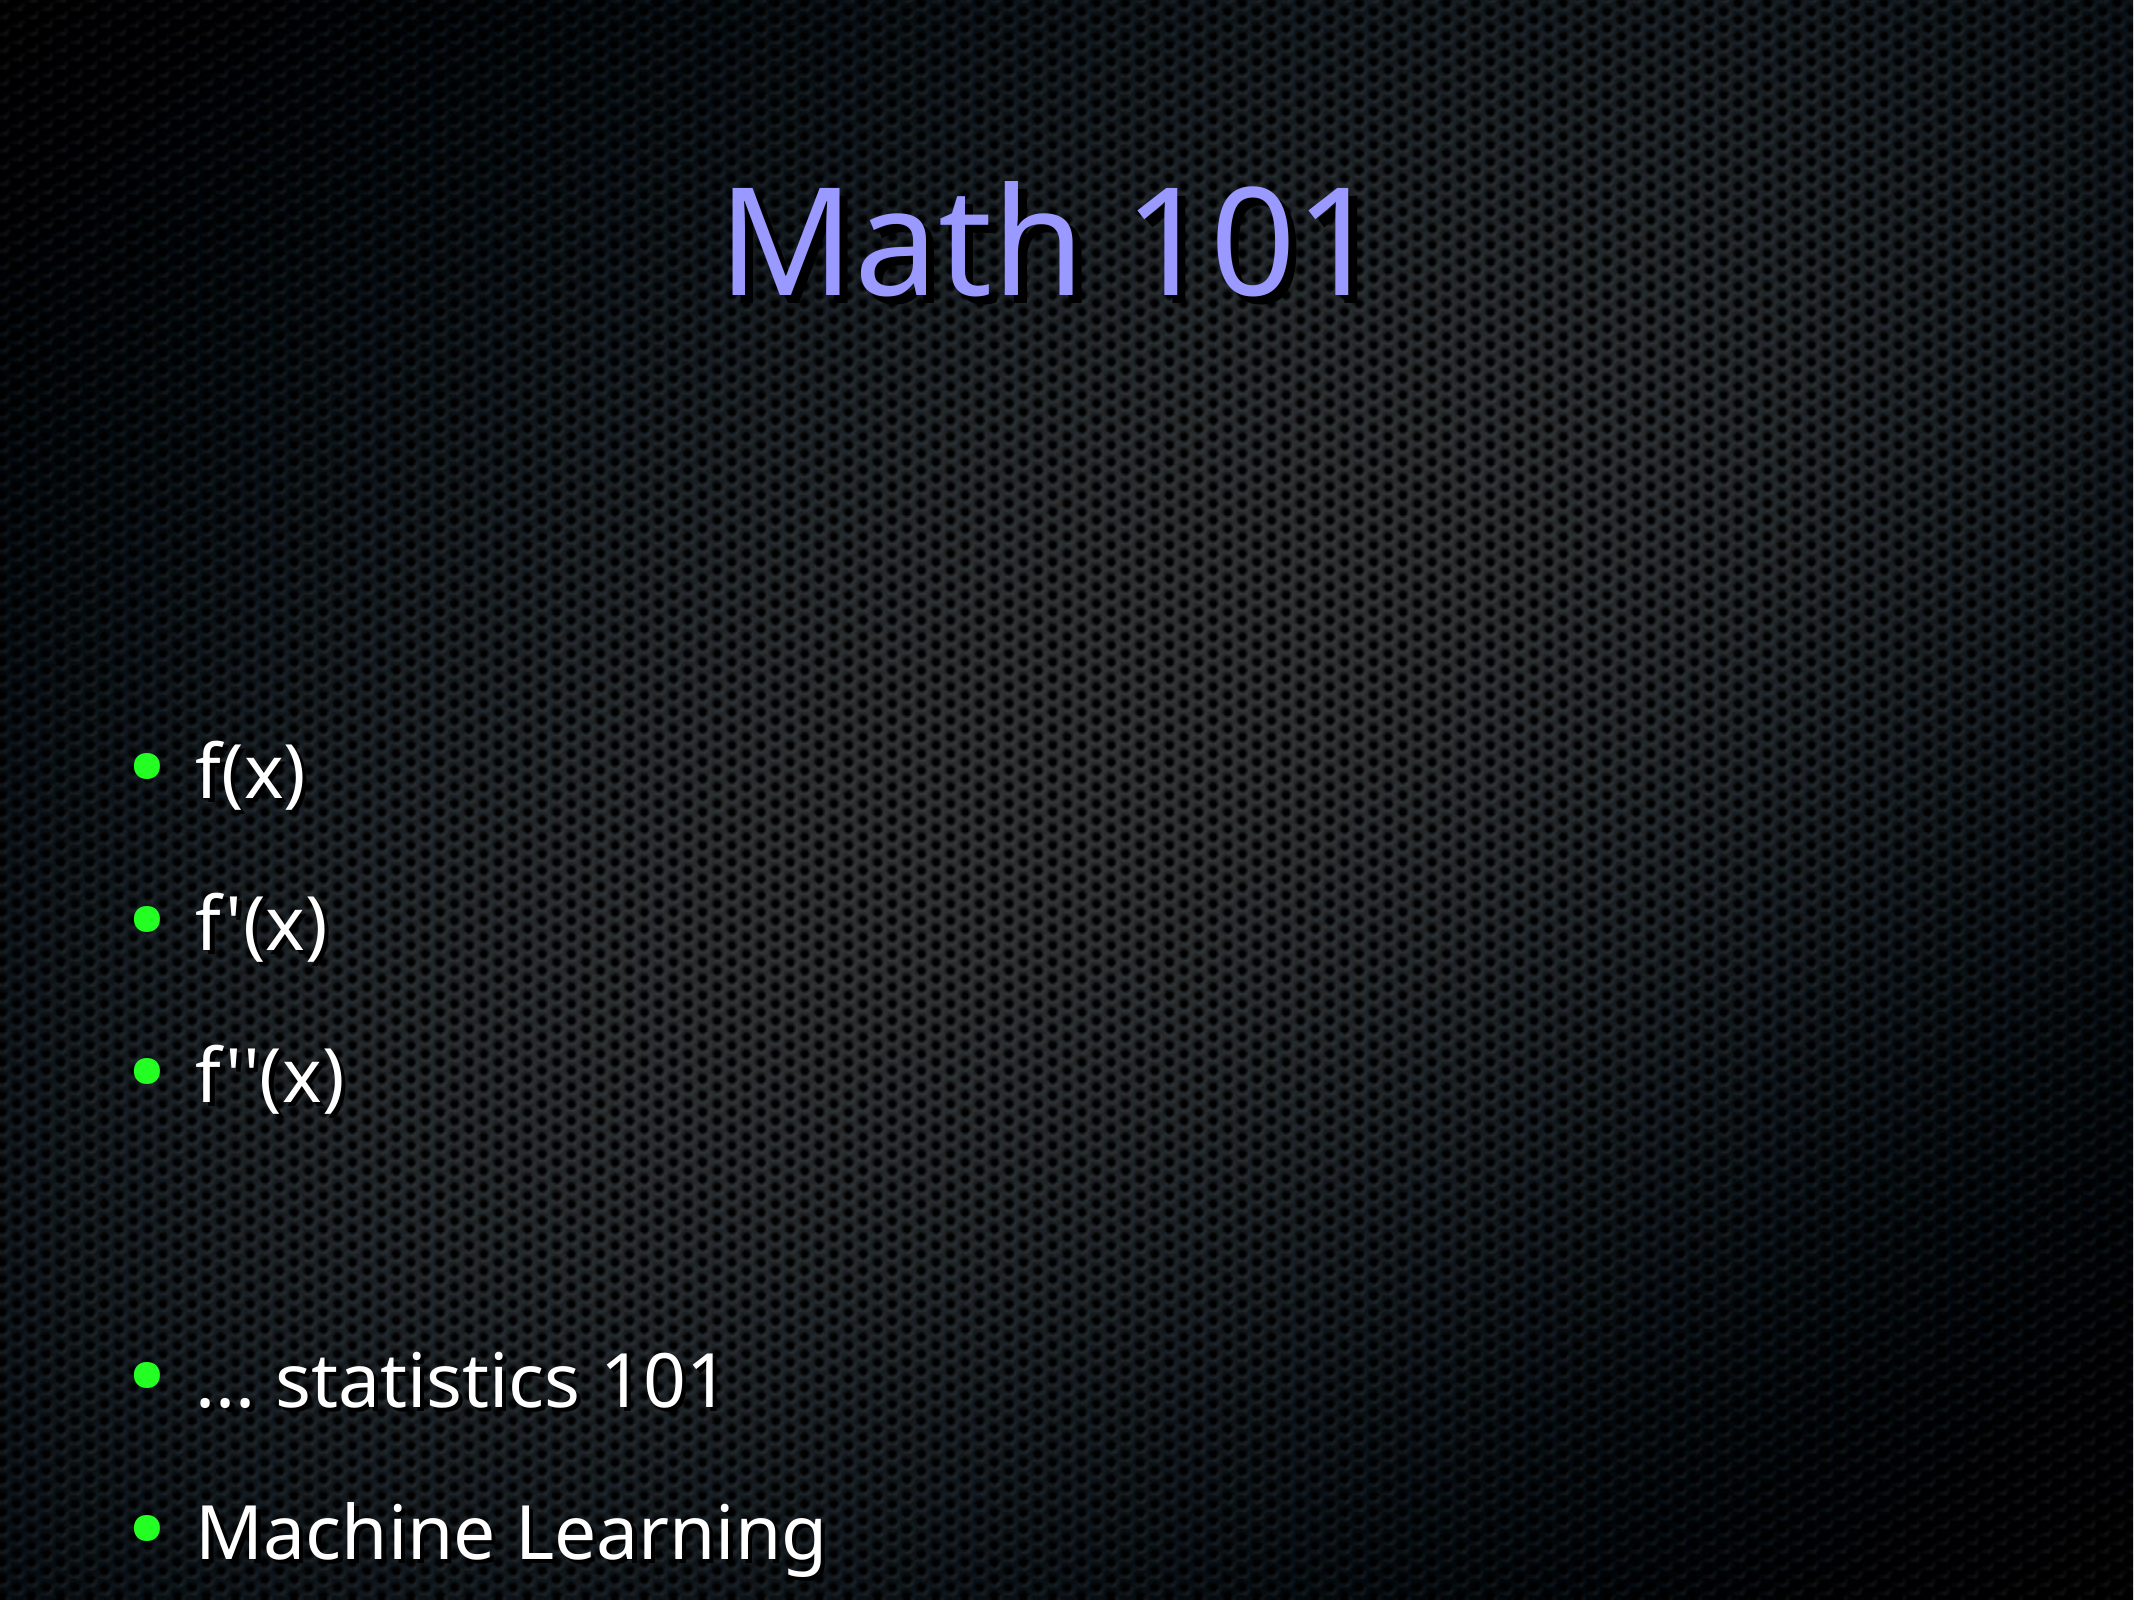

# Math 101
f(x)
f'(x)
f''(x)
... statistics 101
Machine Learning